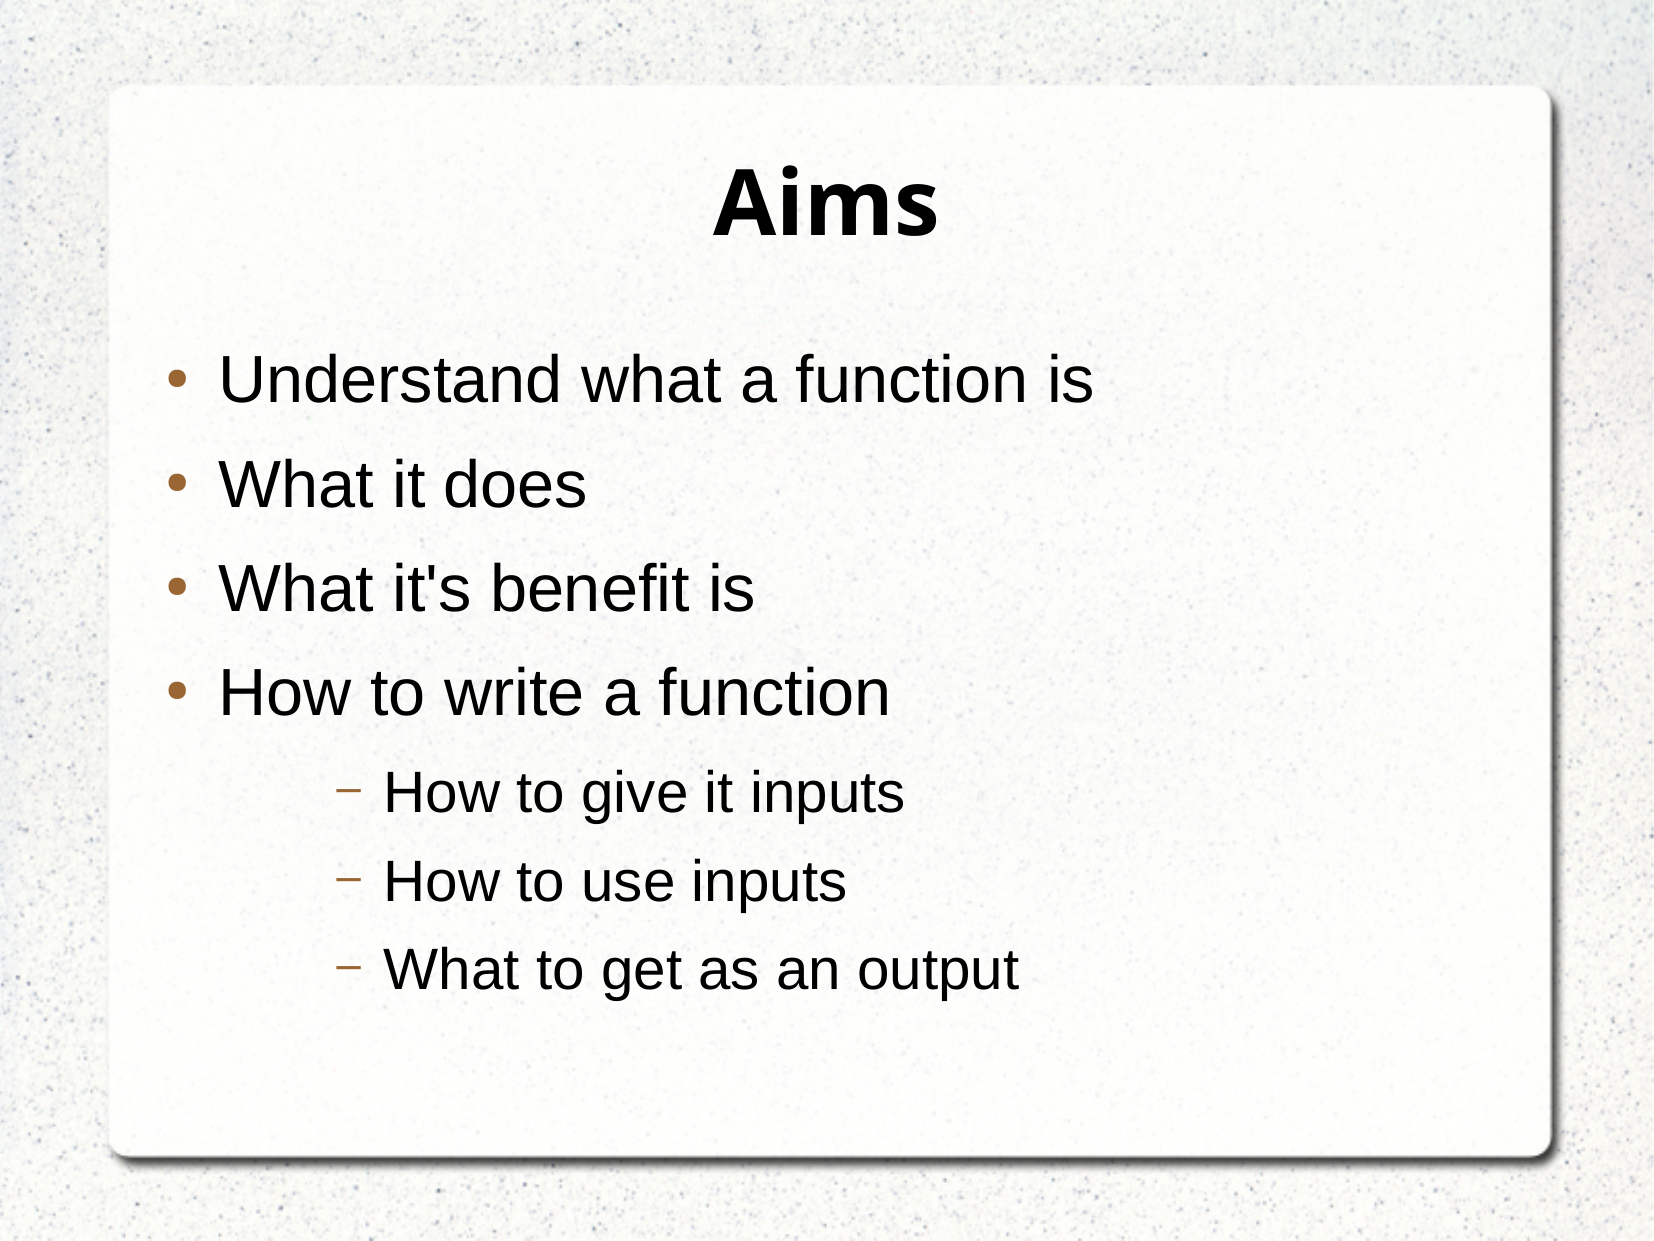

# Aims
Understand what a function is
What it does
What it's benefit is
How to write a function
How to give it inputs
How to use inputs
What to get as an output